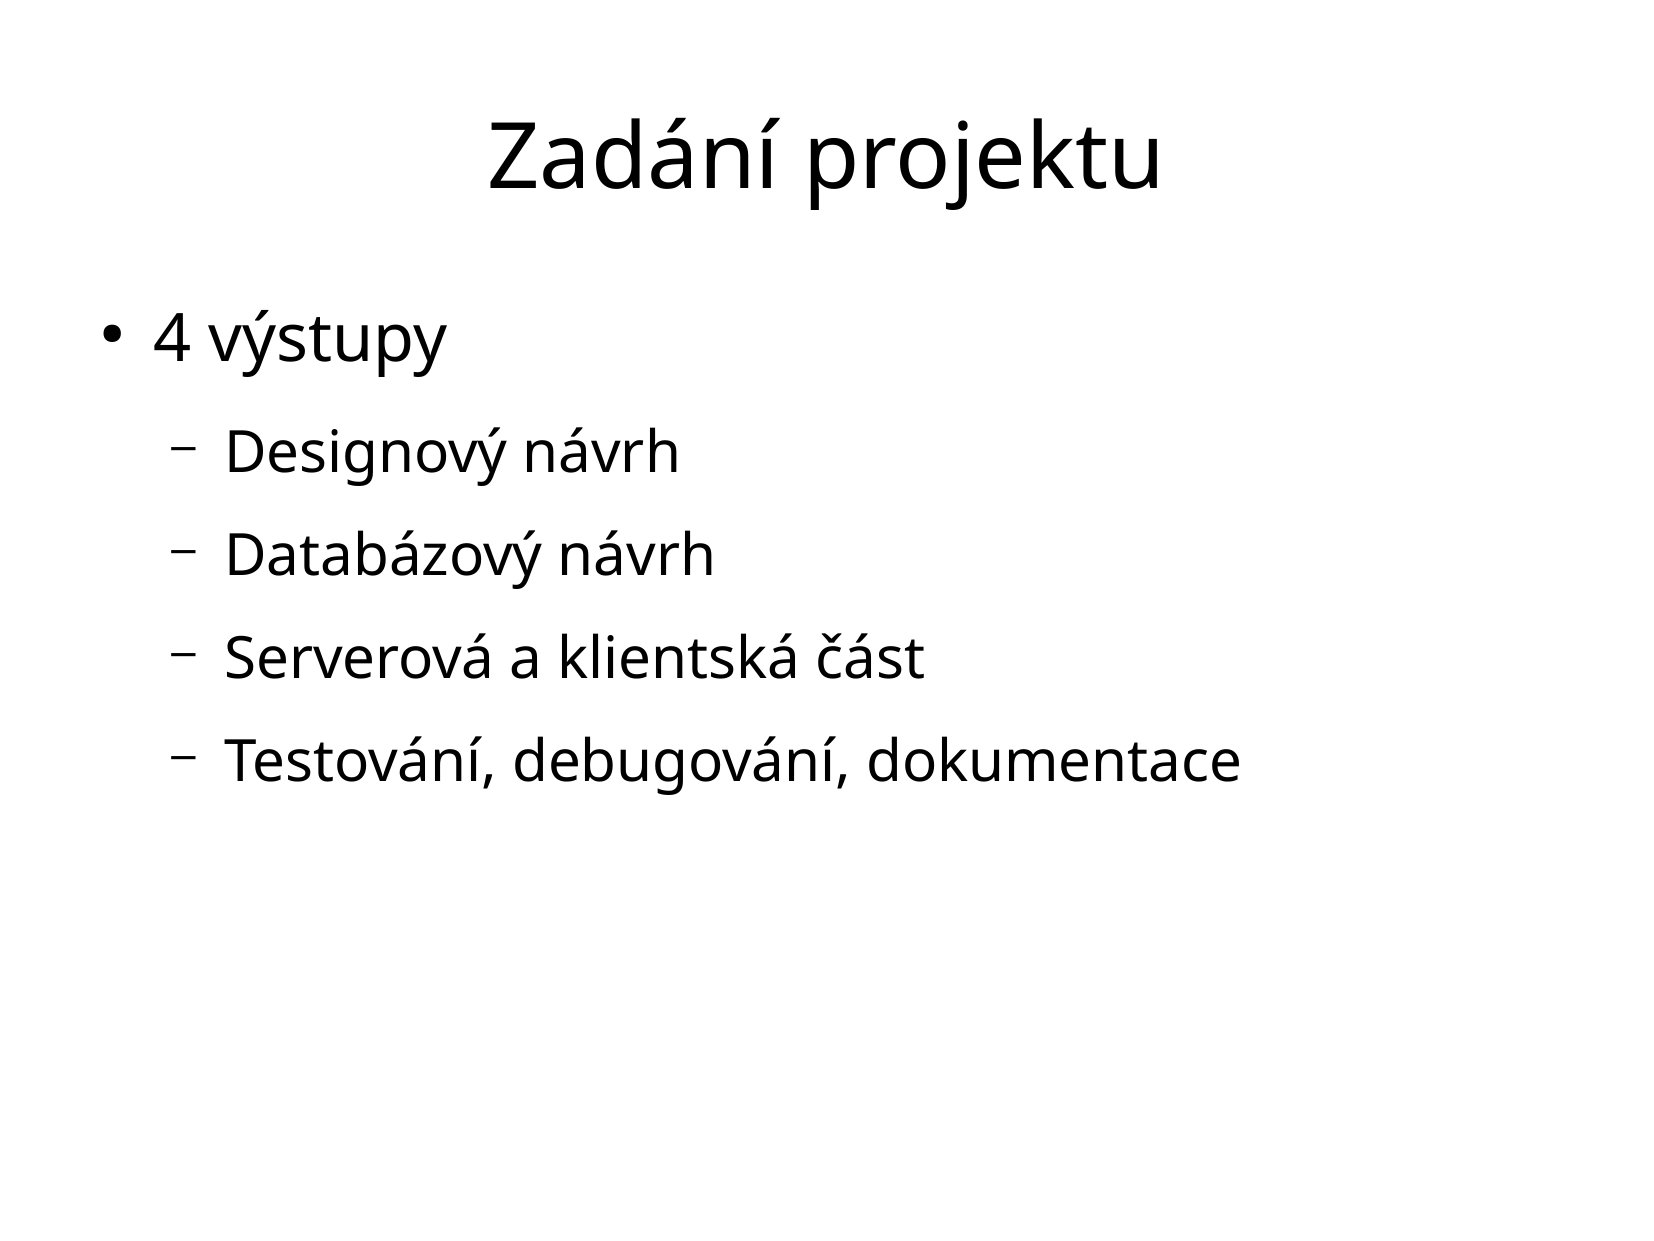

# Zadání projektu
4 výstupy
Designový návrh
Databázový návrh
Serverová a klientská část
Testování, debugování, dokumentace